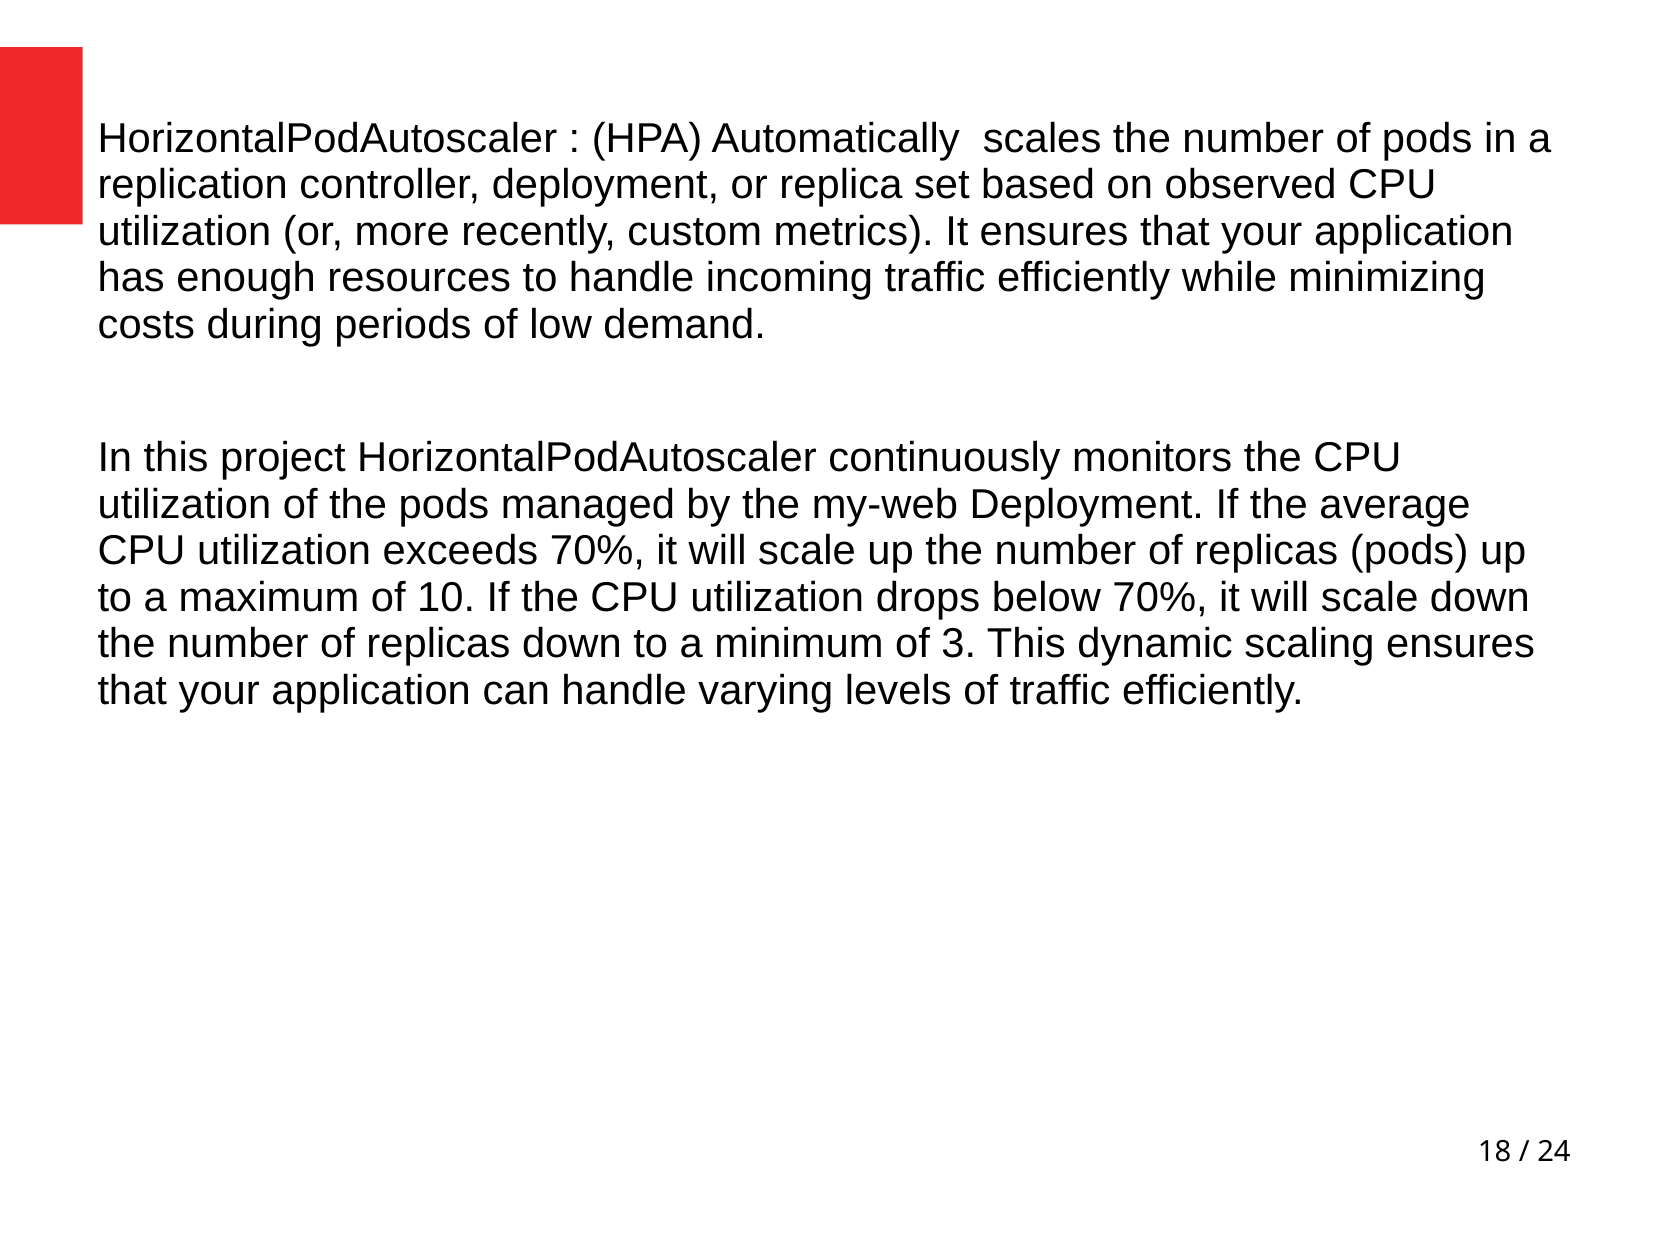

HorizontalPodAutoscaler : (HPA) Automatically scales the number of pods in a replication controller, deployment, or replica set based on observed CPU utilization (or, more recently, custom metrics). It ensures that your application has enough resources to handle incoming traffic efficiently while minimizing costs during periods of low demand.
In this project HorizontalPodAutoscaler continuously monitors the CPU utilization of the pods managed by the my-web Deployment. If the average CPU utilization exceeds 70%, it will scale up the number of replicas (pods) up to a maximum of 10. If the CPU utilization drops below 70%, it will scale down the number of replicas down to a minimum of 3. This dynamic scaling ensures that your application can handle varying levels of traffic efficiently.
18